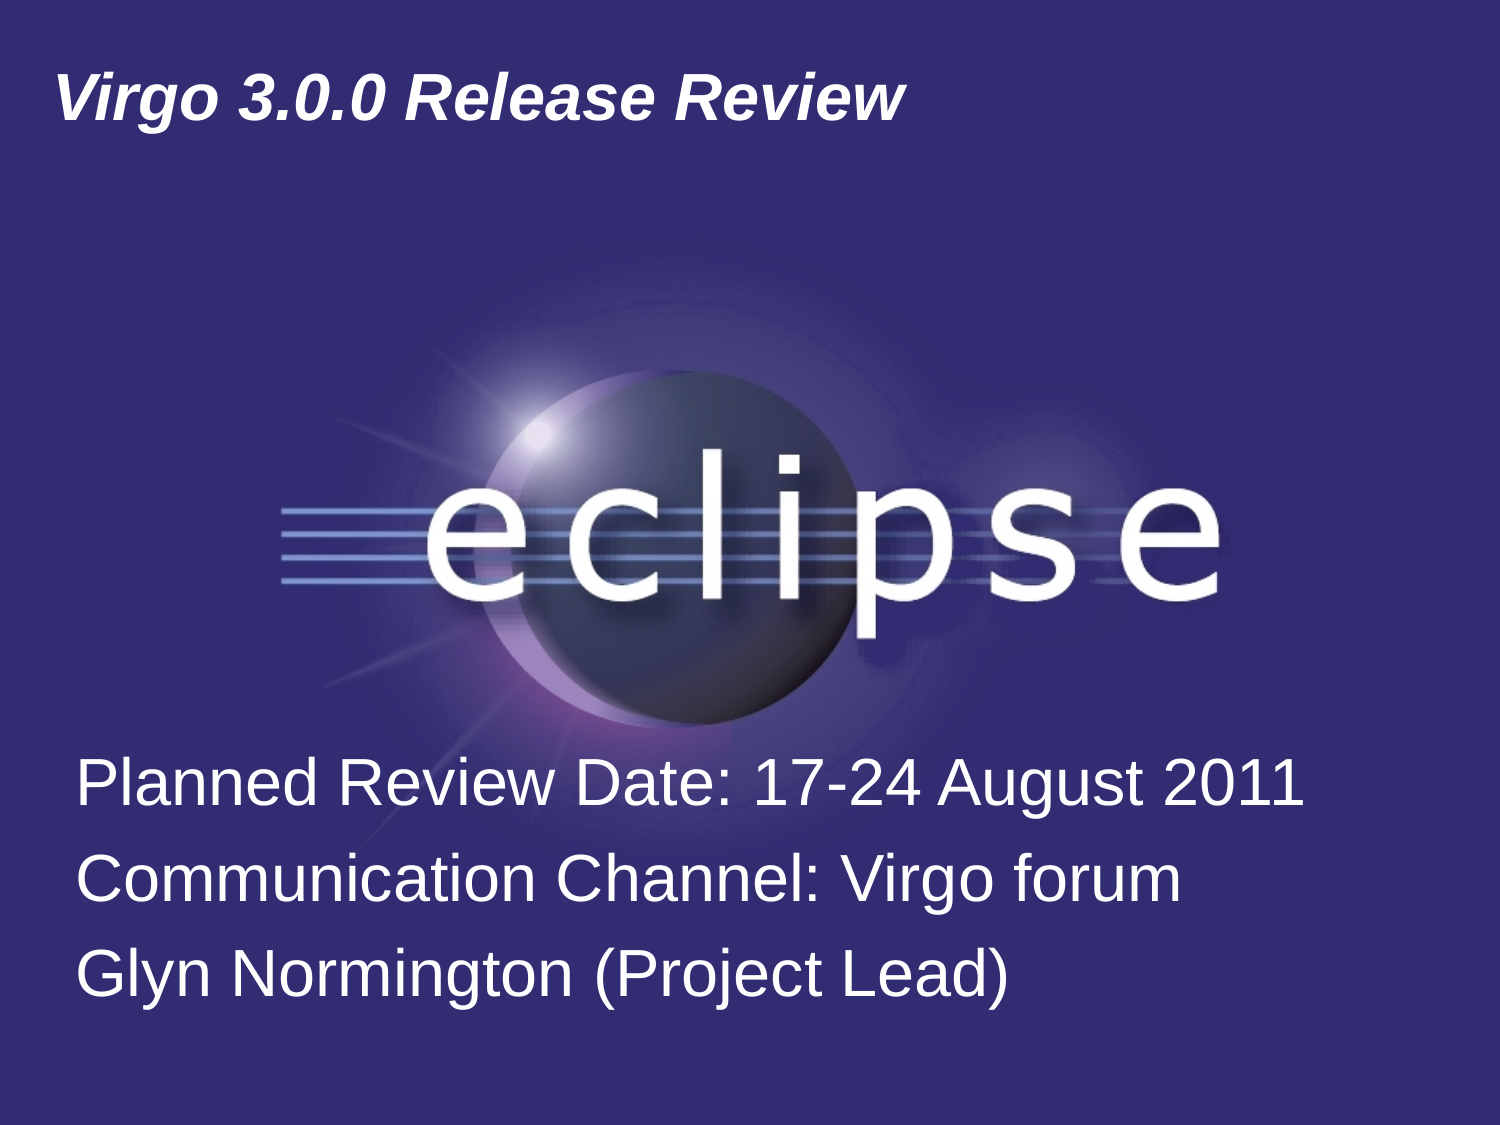

# Virgo 3.0.0 Release Review
Planned Review Date: 17-24 August 2011
Communication Channel: Virgo forum
Glyn Normington (Project Lead)